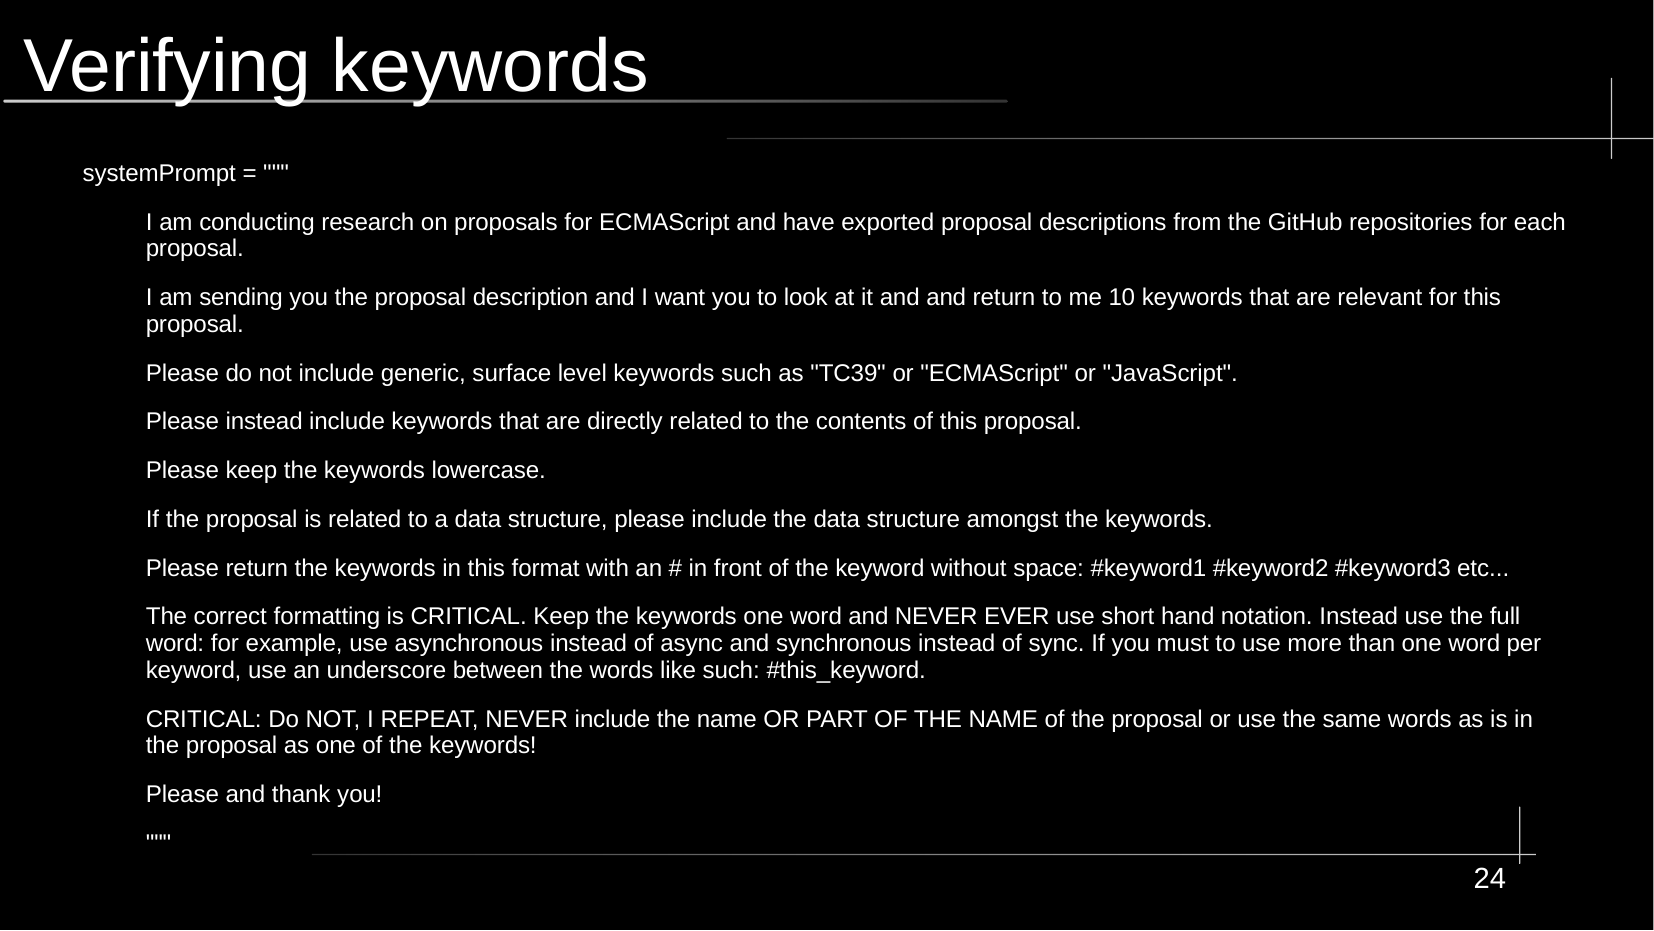

# Verifying keywords
systemPrompt = """
I am conducting research on proposals for ECMAScript and have exported proposal descriptions from the GitHub repositories for each proposal.
I am sending you the proposal description and I want you to look at it and and return to me 10 keywords that are relevant for this proposal.
Please do not include generic, surface level keywords such as "TC39" or "ECMAScript" or "JavaScript".
Please instead include keywords that are directly related to the contents of this proposal.
Please keep the keywords lowercase.
If the proposal is related to a data structure, please include the data structure amongst the keywords.
Please return the keywords in this format with an # in front of the keyword without space: #keyword1 #keyword2 #keyword3 etc...
The correct formatting is CRITICAL. Keep the keywords one word and NEVER EVER use short hand notation. Instead use the full word: for example, use asynchronous instead of async and synchronous instead of sync. If you must to use more than one word per keyword, use an underscore between the words like such: #this_keyword.
CRITICAL: Do NOT, I REPEAT, NEVER include the name OR PART OF THE NAME of the proposal or use the same words as is in the proposal as one of the keywords!
Please and thank you!
"""
24